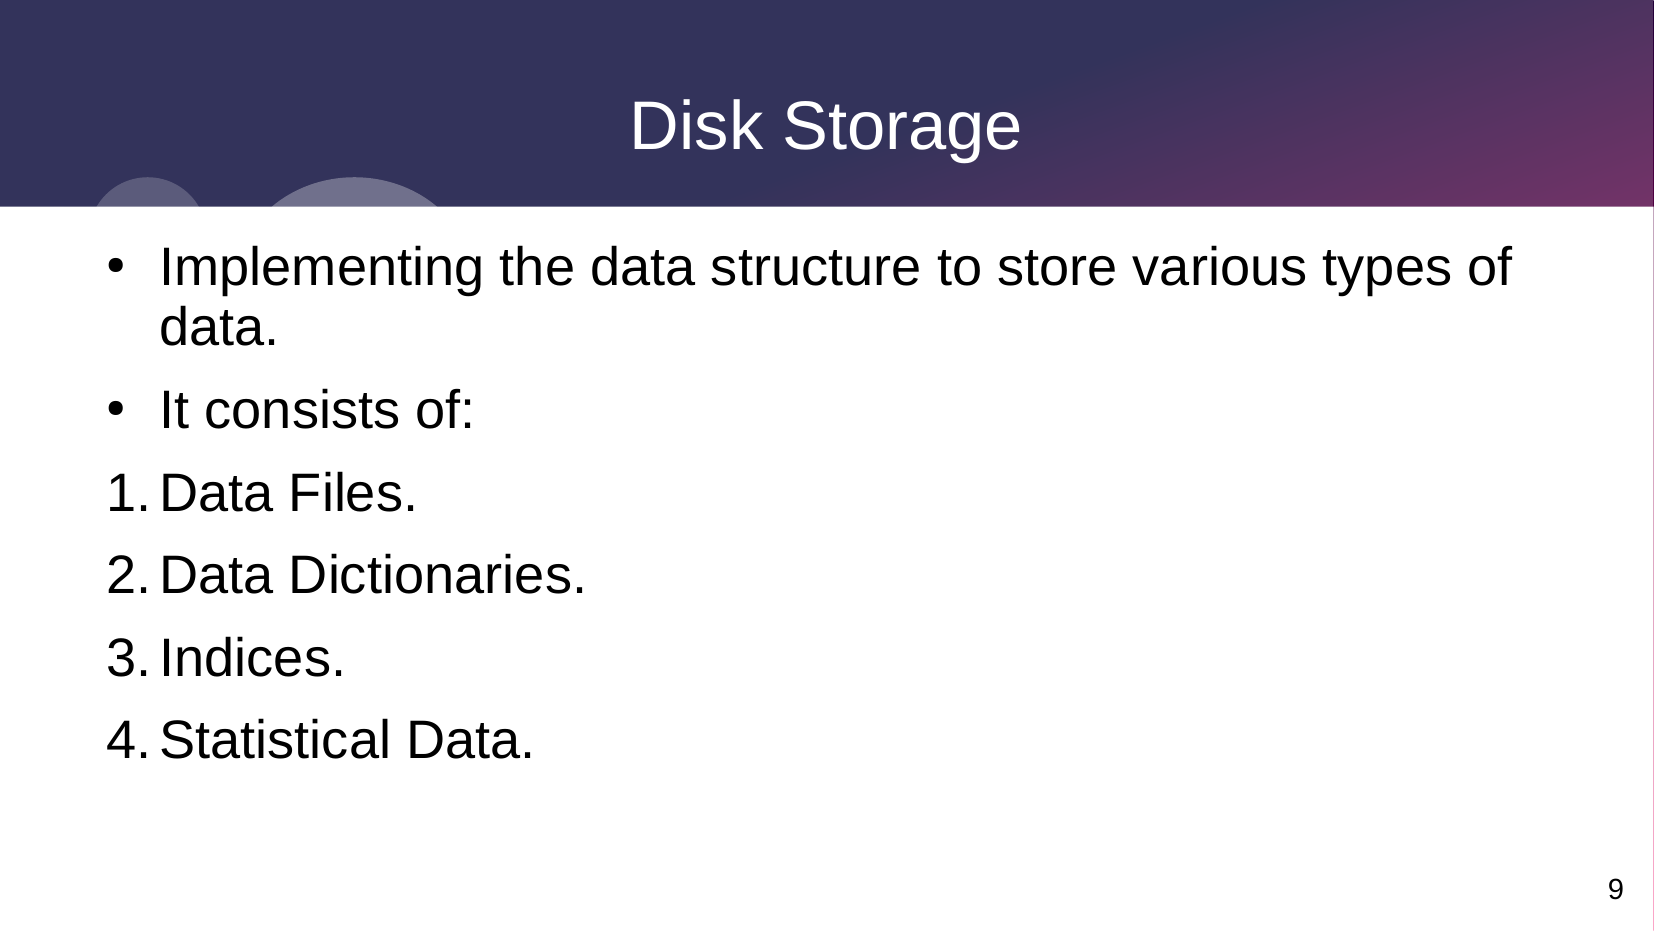

# Disk Storage
Implementing the data structure to store various types of data.
It consists of:
Data Files.
Data Dictionaries.
Indices.
Statistical Data.